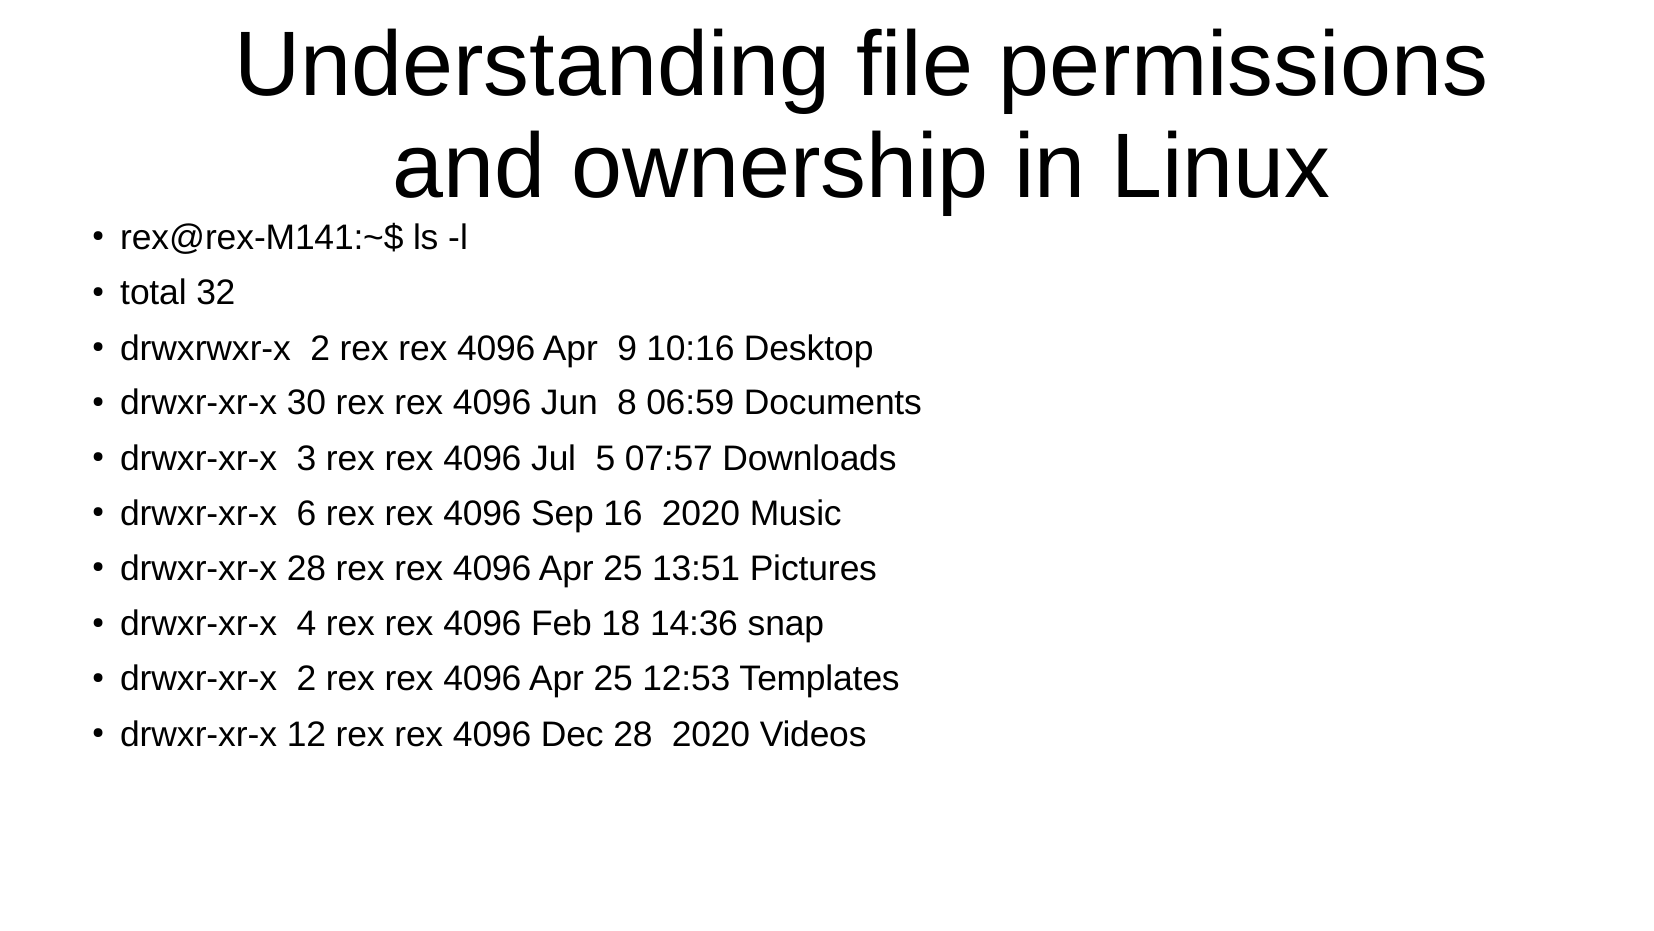

# Understanding file permissions and ownership in Linux
rex@rex-M141:~$ ls -l
total 32
drwxrwxr-x 2 rex rex 4096 Apr 9 10:16 Desktop
drwxr-xr-x 30 rex rex 4096 Jun 8 06:59 Documents
drwxr-xr-x 3 rex rex 4096 Jul 5 07:57 Downloads
drwxr-xr-x 6 rex rex 4096 Sep 16 2020 Music
drwxr-xr-x 28 rex rex 4096 Apr 25 13:51 Pictures
drwxr-xr-x 4 rex rex 4096 Feb 18 14:36 snap
drwxr-xr-x 2 rex rex 4096 Apr 25 12:53 Templates
drwxr-xr-x 12 rex rex 4096 Dec 28 2020 Videos